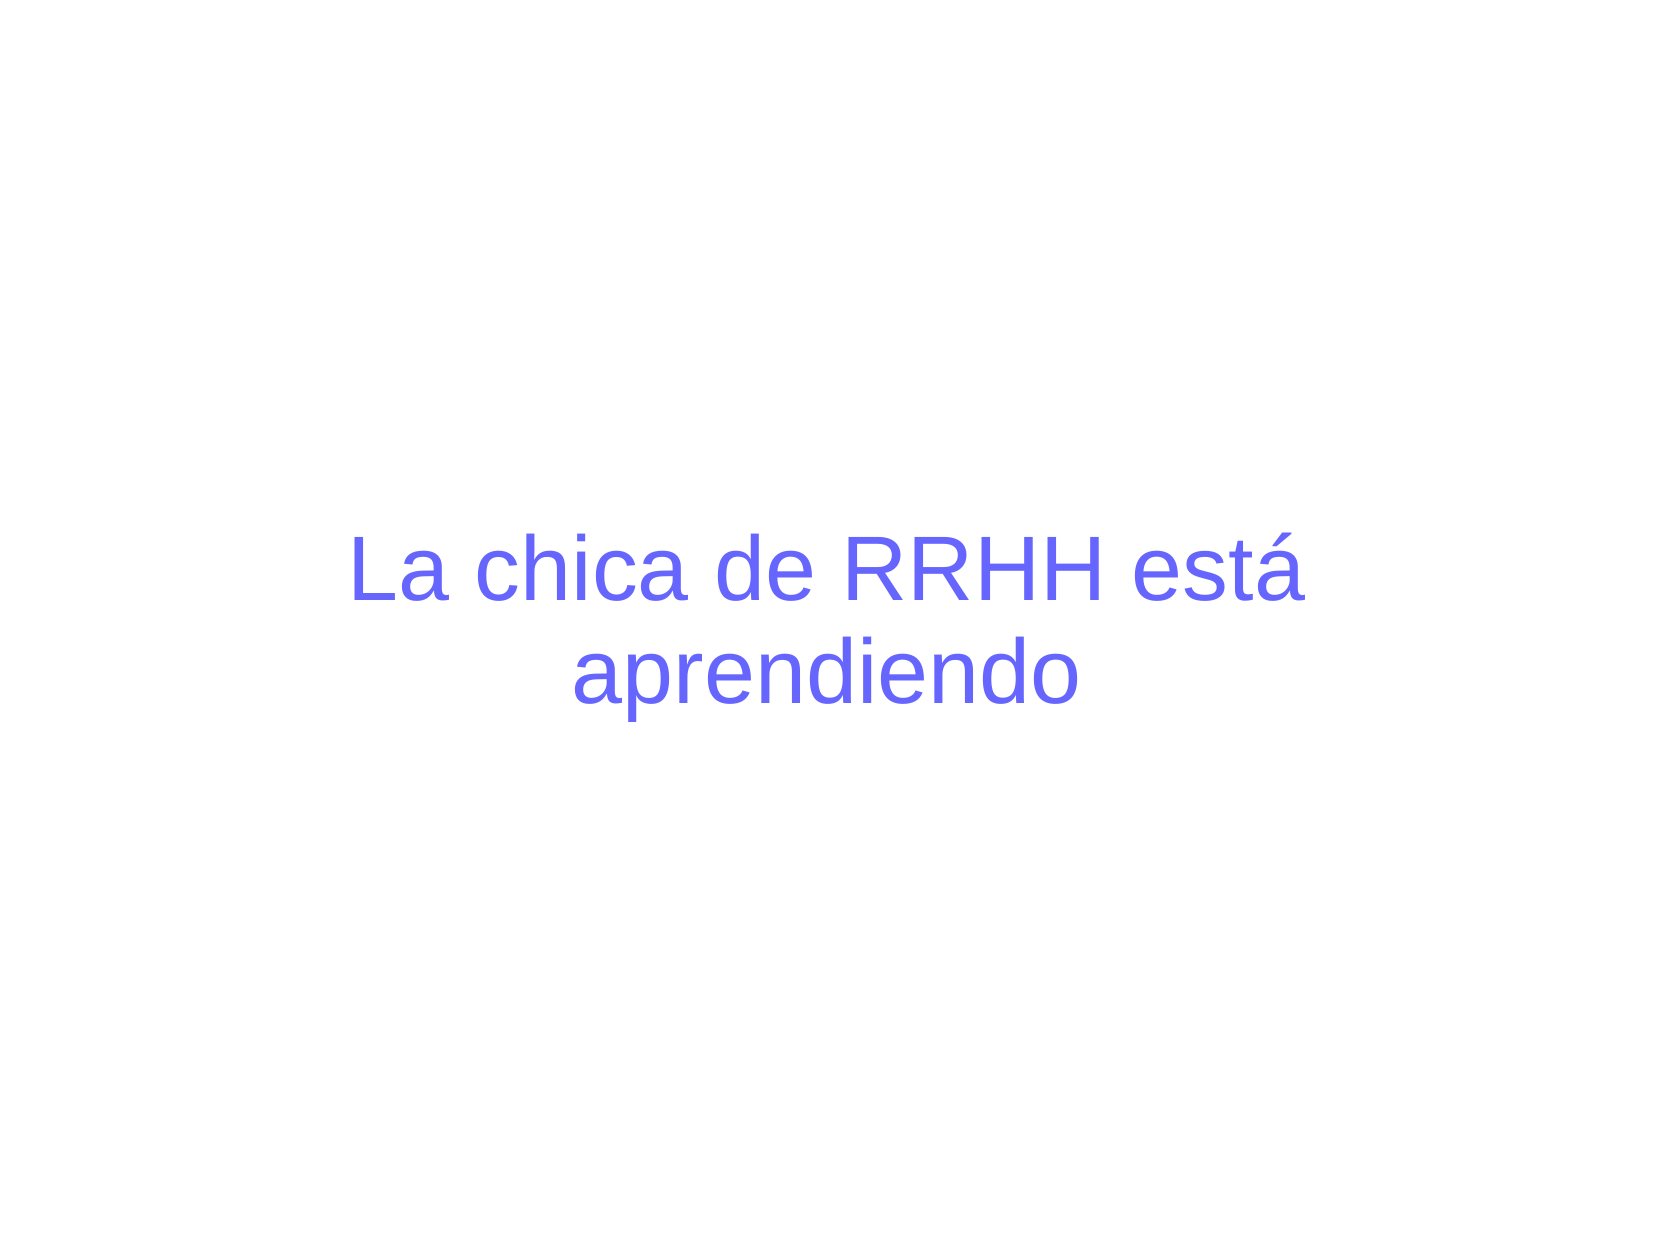

# La chica de RRHH está aprendiendo